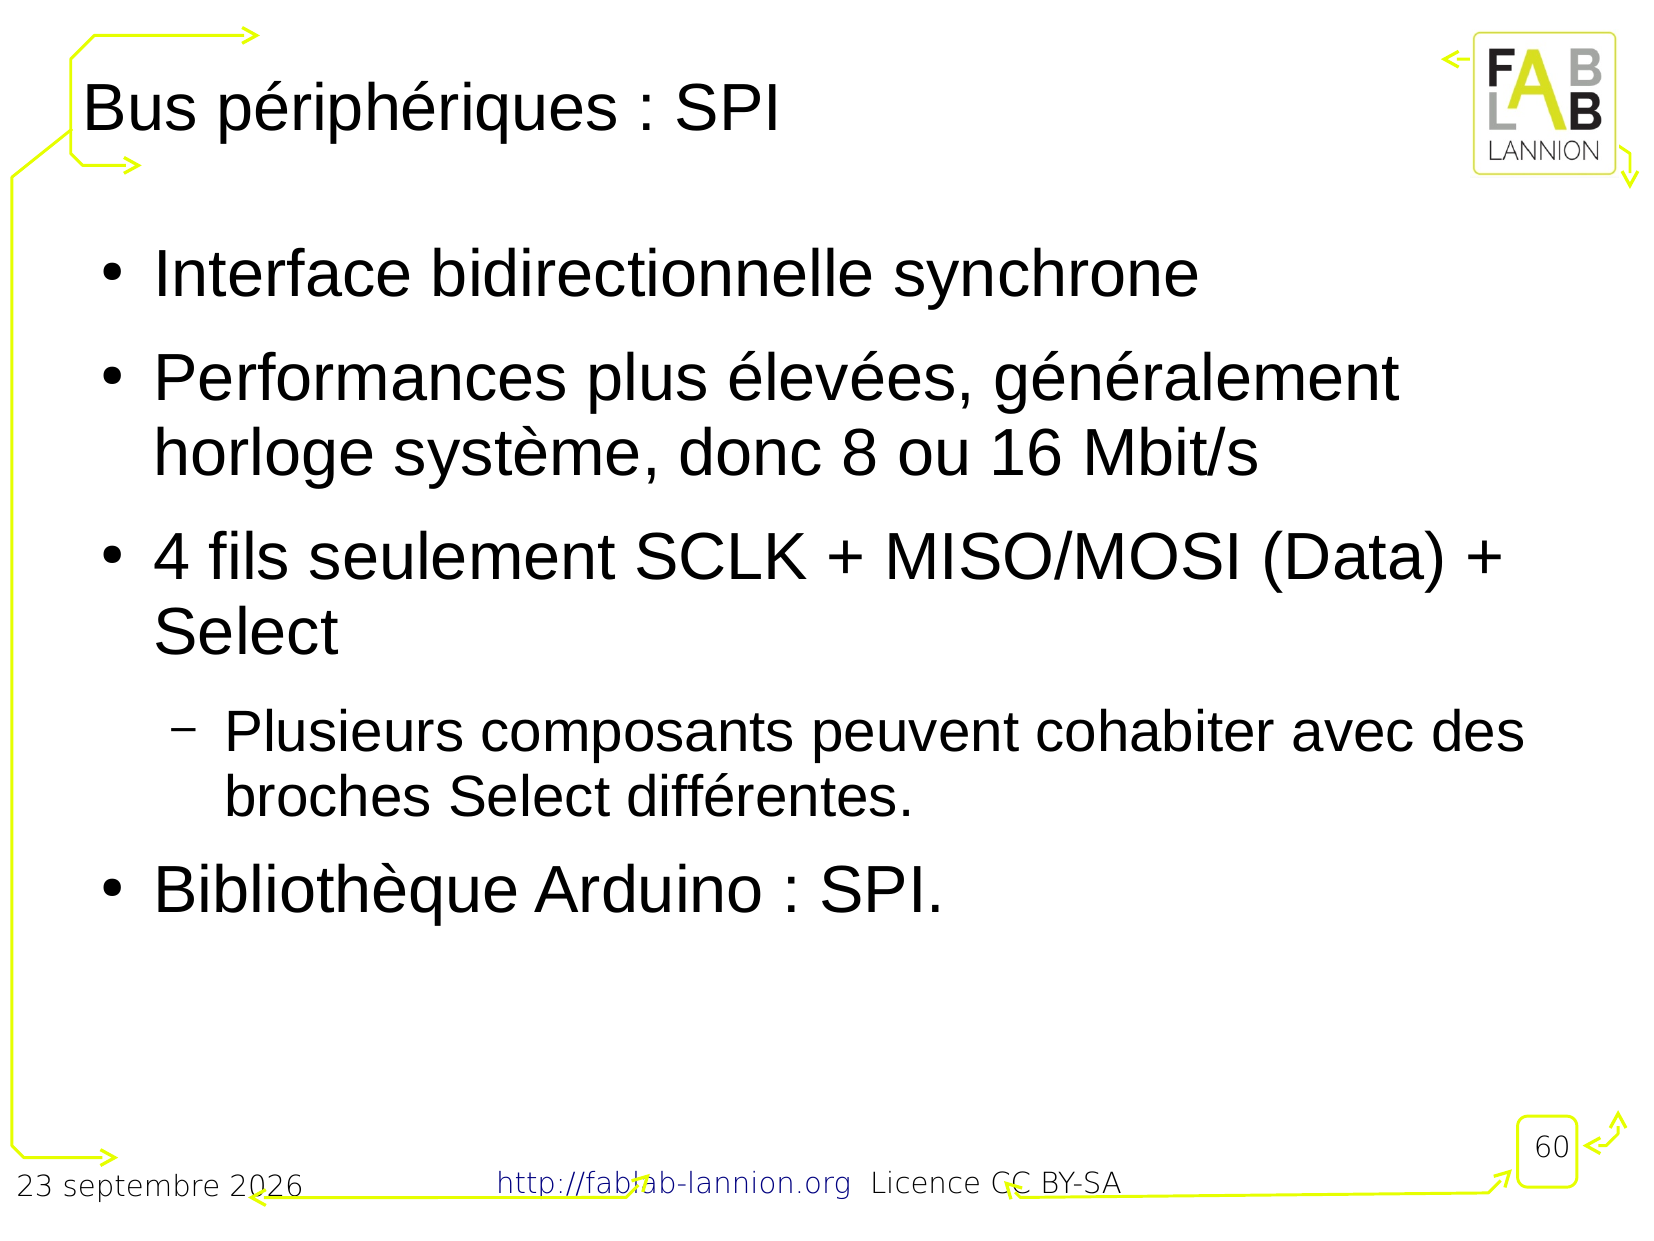

# Bus périphériques : SPI
Interface bidirectionnelle synchrone
Performances plus élevées, généralement horloge système, donc 8 ou 16 Mbit/s
4 fils seulement SCLK + MISO/MOSI (Data) + Select
Plusieurs composants peuvent cohabiter avec des broches Select différentes.
Bibliothèque Arduino : SPI.
60